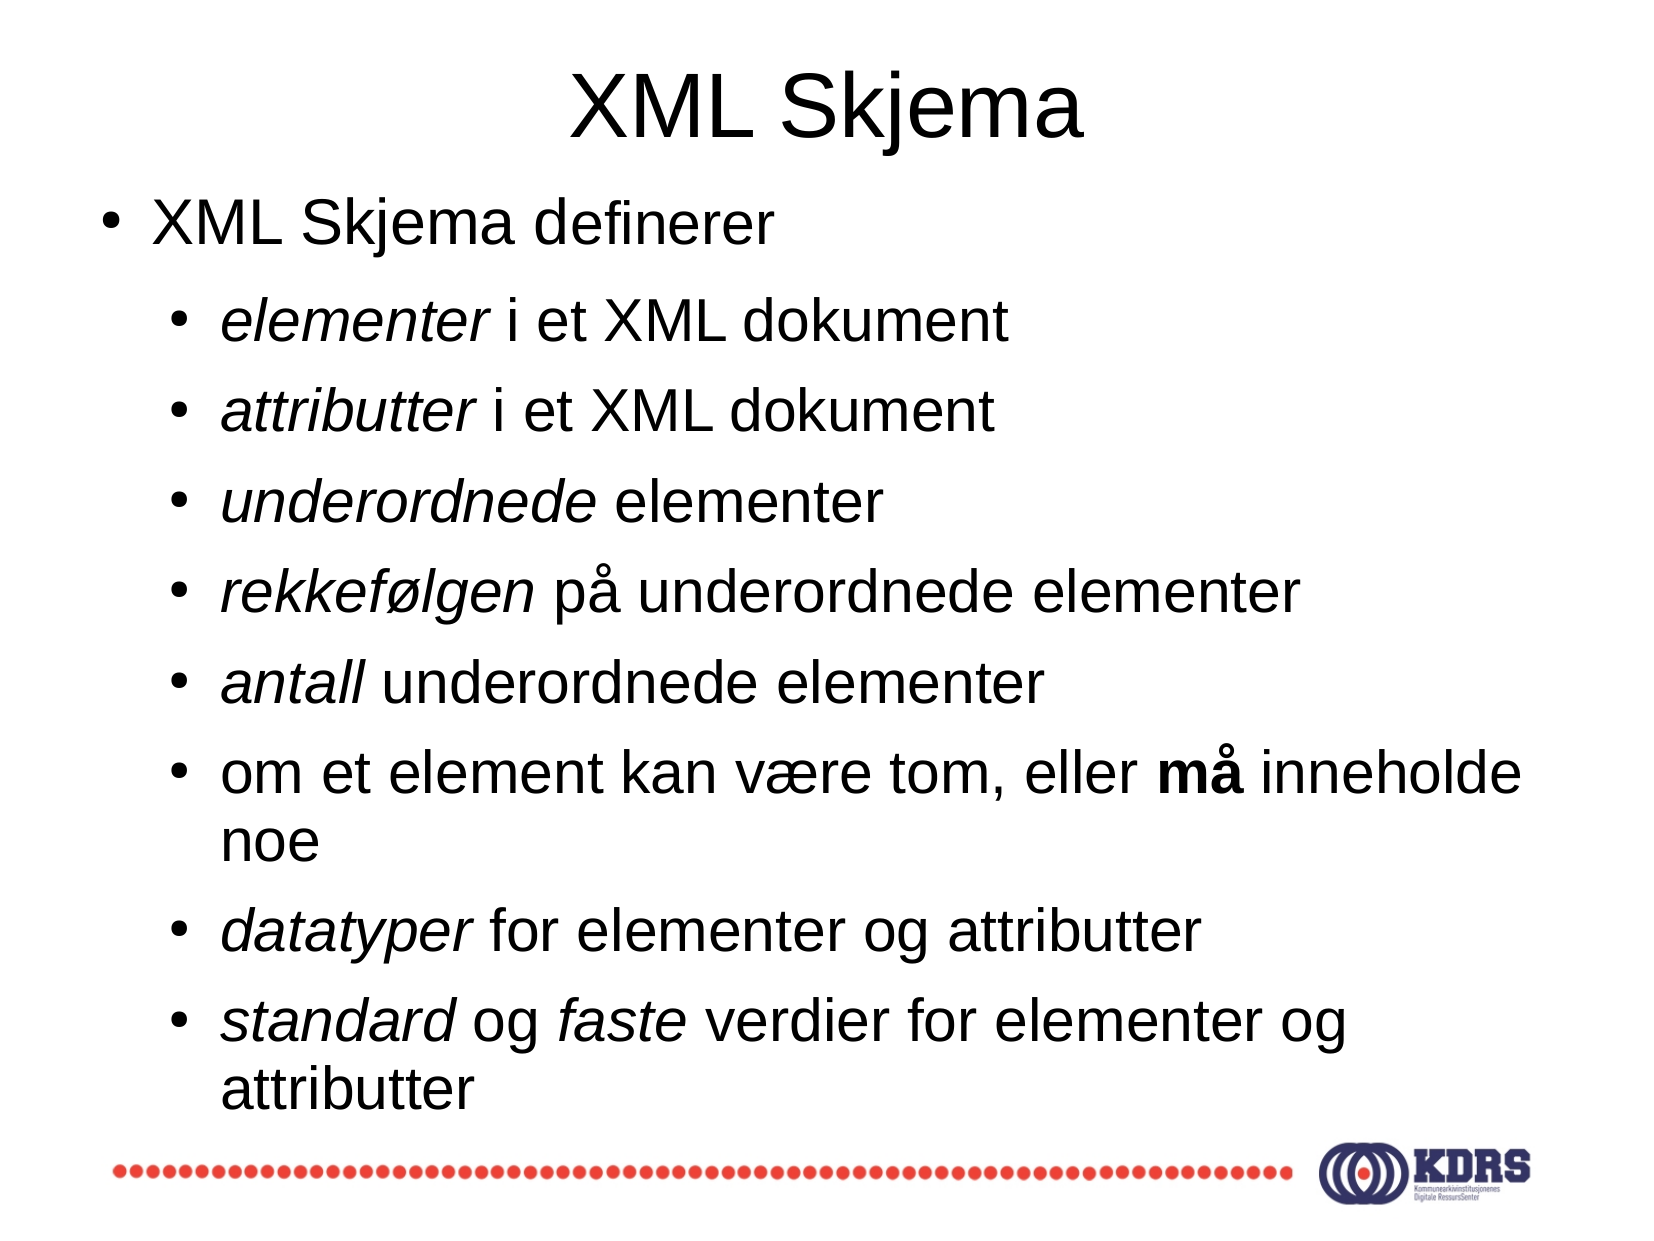

# XML Skjema
XML Skjema definerer
elementer i et XML dokument
attributter i et XML dokument
underordnede elementer
rekkefølgen på underordnede elementer
antall underordnede elementer
om et element kan være tom, eller må inneholde noe
datatyper for elementer og attributter
standard og faste verdier for elementer og attributter